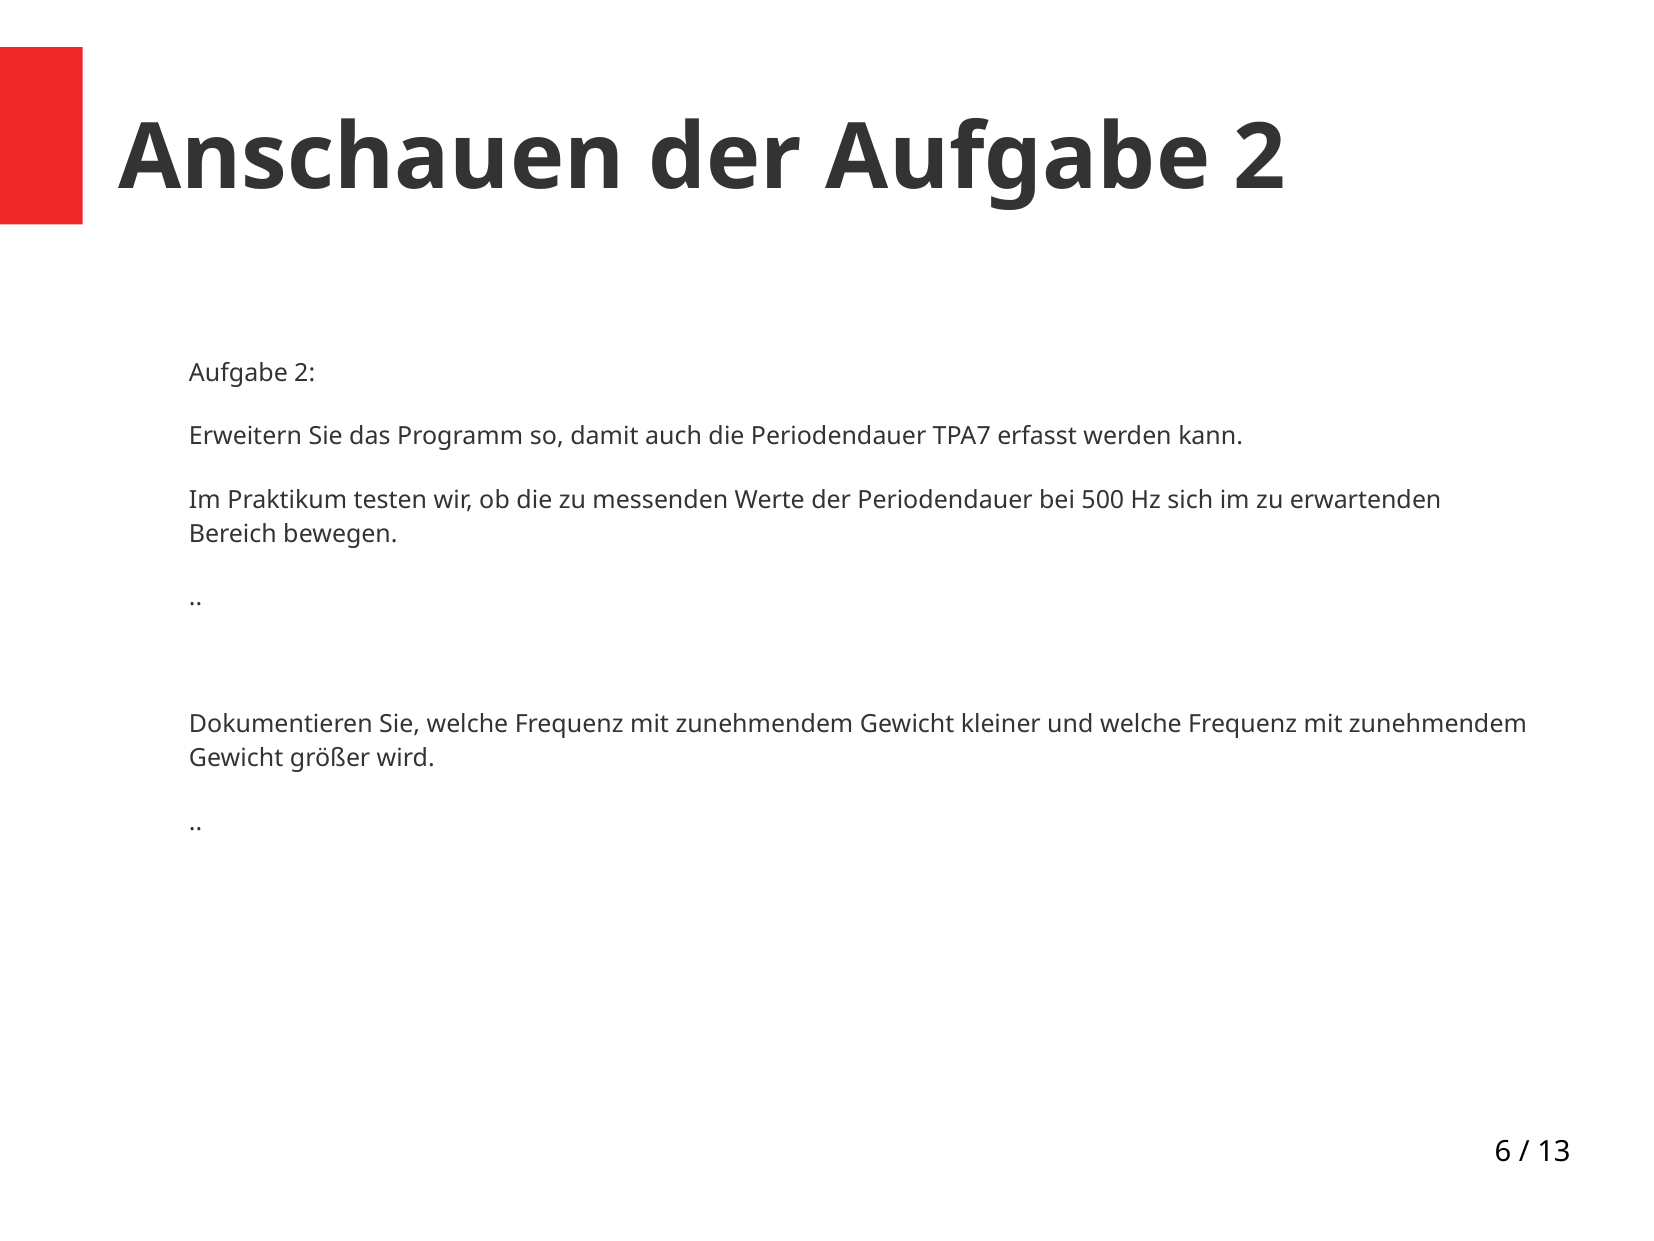

# Anschauen der Aufgabe 2
Aufgabe 2:
Erweitern Sie das Programm so, damit auch die Periodendauer TPA7 erfasst werden kann.
Im Praktikum testen wir, ob die zu messenden Werte der Periodendauer bei 500 Hz sich im zu erwartenden Bereich bewegen.
..
Dokumentieren Sie, welche Frequenz mit zunehmendem Gewicht kleiner und welche Frequenz mit zunehmendem Gewicht größer wird.
..
6